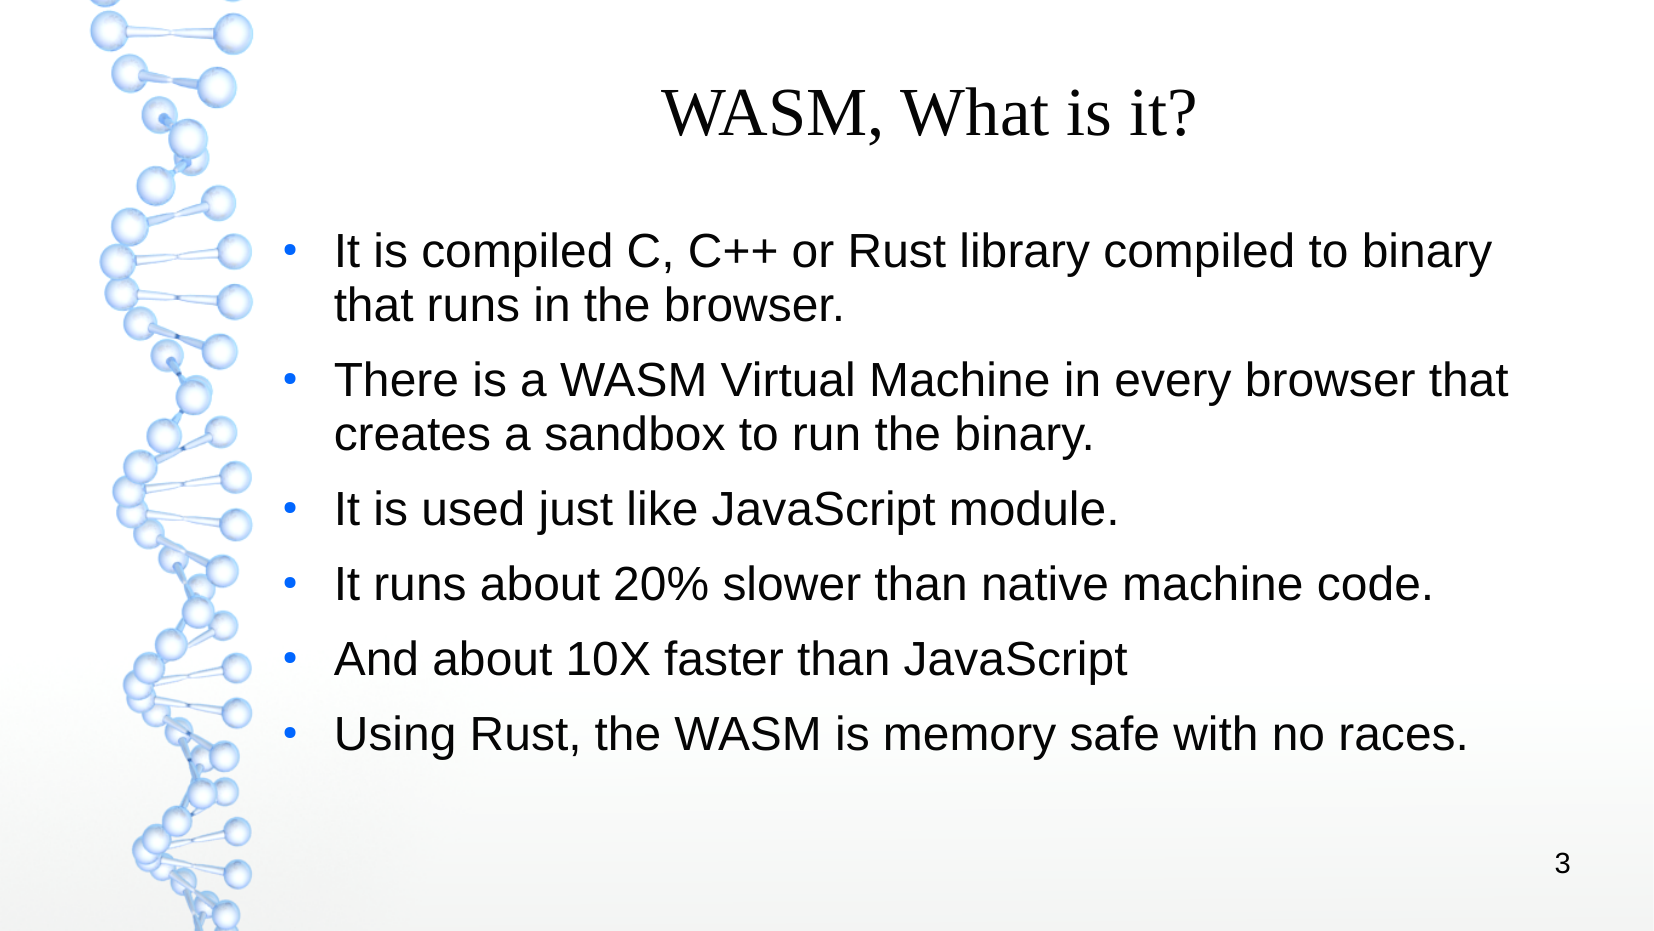

# WASM, What is it?
It is compiled C, C++ or Rust library compiled to binary that runs in the browser.
There is a WASM Virtual Machine in every browser that creates a sandbox to run the binary.
It is used just like JavaScript module.
It runs about 20% slower than native machine code.
And about 10X faster than JavaScript
Using Rust, the WASM is memory safe with no races.
3